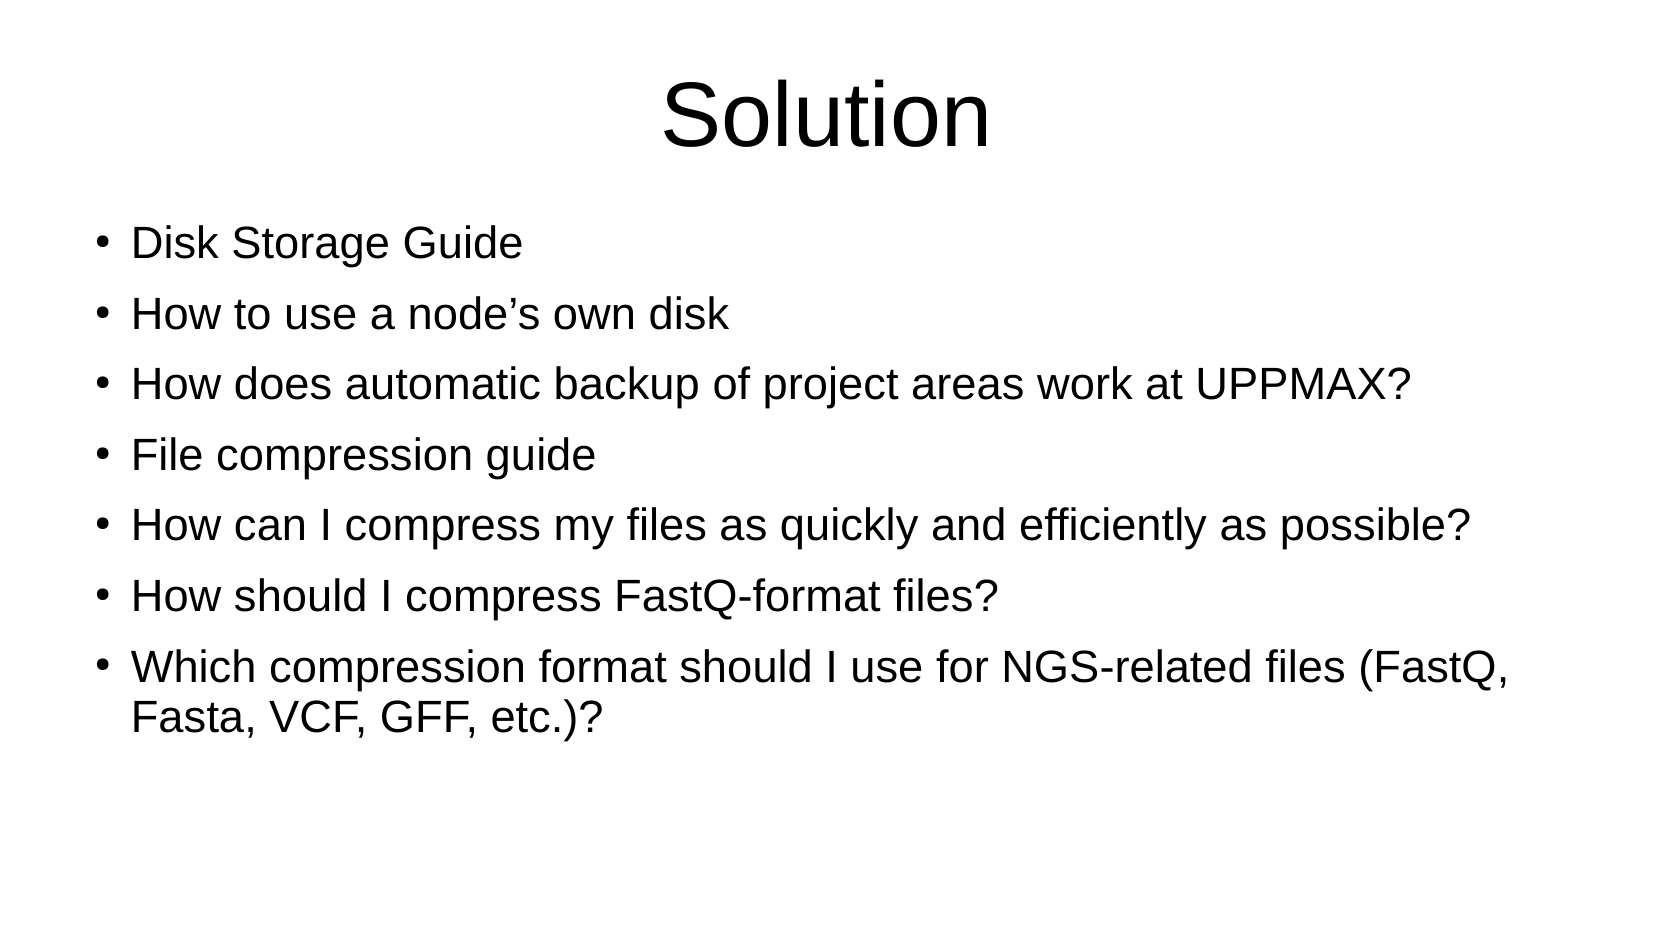

# Solution
Disk Storage Guide
How to use a node’s own disk
How does automatic backup of project areas work at UPPMAX?
File compression guide
How can I compress my files as quickly and efficiently as possible?
How should I compress FastQ-format files?
Which compression format should I use for NGS-related files (FastQ, Fasta, VCF, GFF, etc.)?